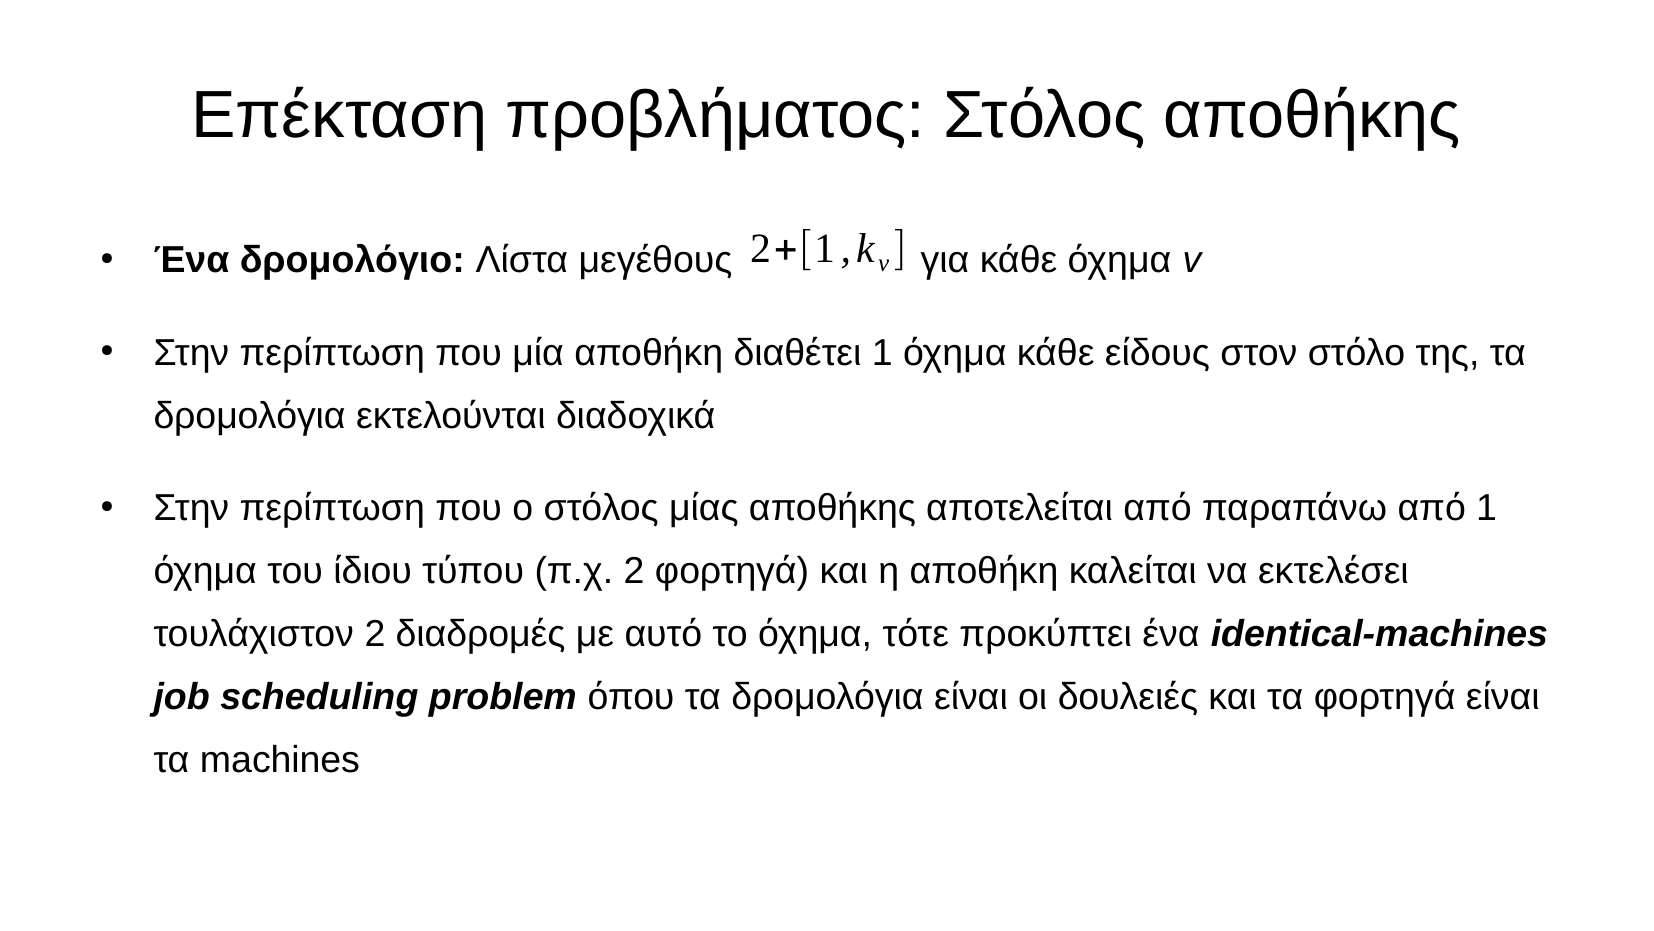

# Επέκταση προβλήματος: Στόλος αποθήκης
Ένα δρομολόγιο: Λίστα μεγέθους για κάθε όχημα v
Στην περίπτωση που μία αποθήκη διαθέτει 1 όχημα κάθε είδους στον στόλο της, τα δρομολόγια εκτελούνται διαδοχικά
Στην περίπτωση που ο στόλος μίας αποθήκης αποτελείται από παραπάνω από 1 όχημα του ίδιου τύπου (π.χ. 2 φορτηγά) και η αποθήκη καλείται να εκτελέσει τουλάχιστον 2 διαδρομές με αυτό το όχημα, τότε προκύπτει ένα identical-machines job scheduling problem όπου τα δρομολόγια είναι οι δουλειές και τα φορτηγά είναι τα machines